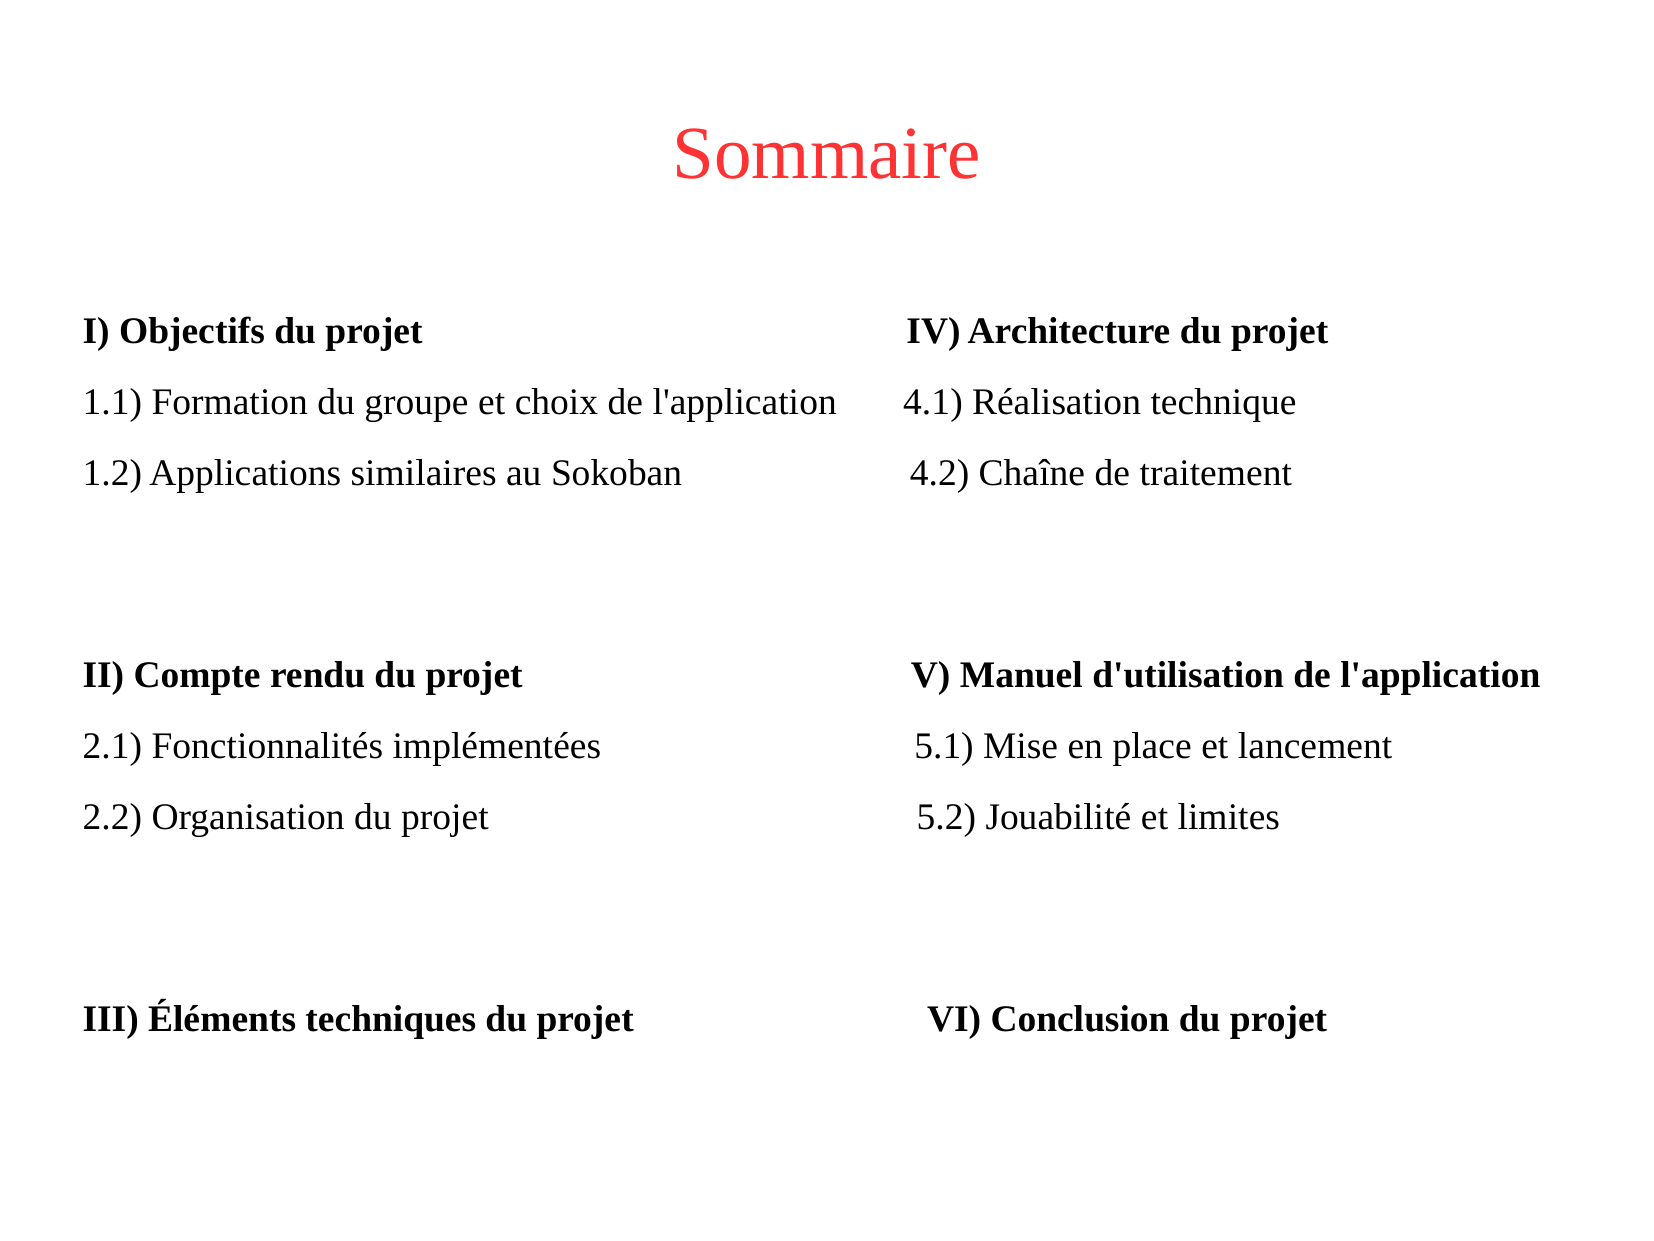

# Sommaire
I) Objectifs du projet IV) Architecture du projet
1.1) Formation du groupe et choix de l'application 4.1) Réalisation technique
1.2) Applications similaires au Sokoban 4.2) Chaîne de traitement
II) Compte rendu du projet V) Manuel d'utilisation de l'application
2.1) Fonctionnalités implémentées 5.1) Mise en place et lancement
2.2) Organisation du projet 5.2) Jouabilité et limites
III) Éléments techniques du projet VI) Conclusion du projet